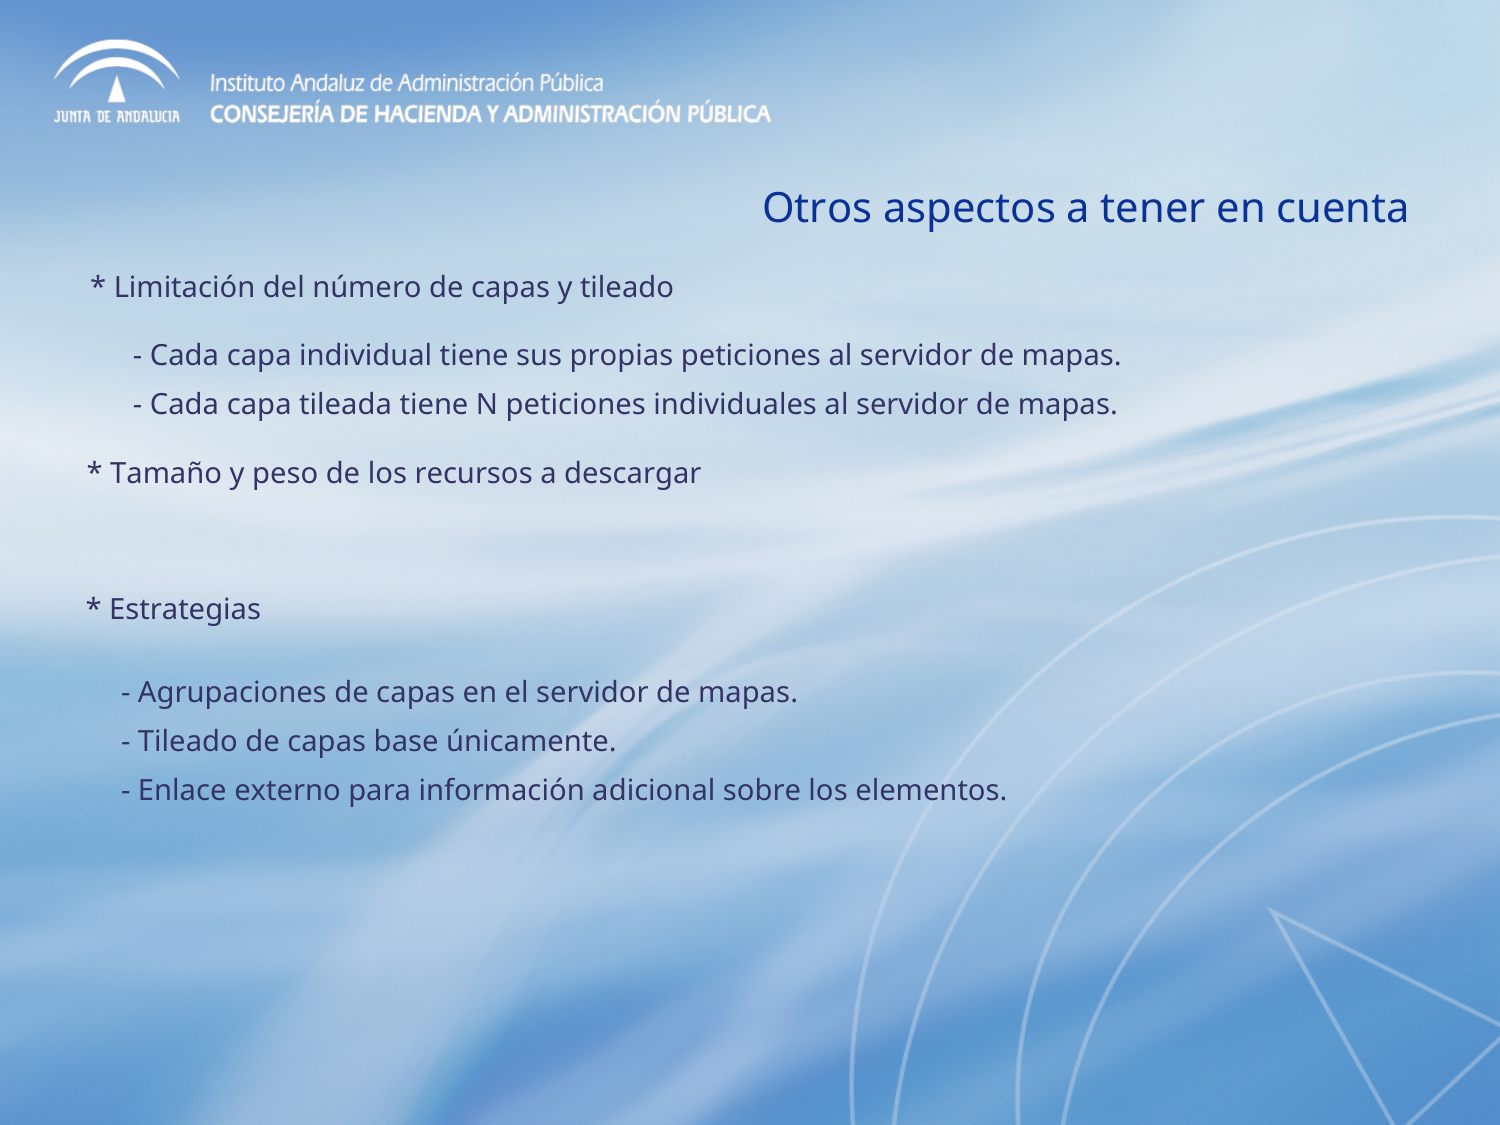

# Otros aspectos a tener en cuenta
* Limitación del número de capas y tileado
- Cada capa individual tiene sus propias peticiones al servidor de mapas.
- Cada capa tileada tiene N peticiones individuales al servidor de mapas.
* Tamaño y peso de los recursos a descargar
* Estrategias
- Agrupaciones de capas en el servidor de mapas.
- Tileado de capas base únicamente.
- Enlace externo para información adicional sobre los elementos.